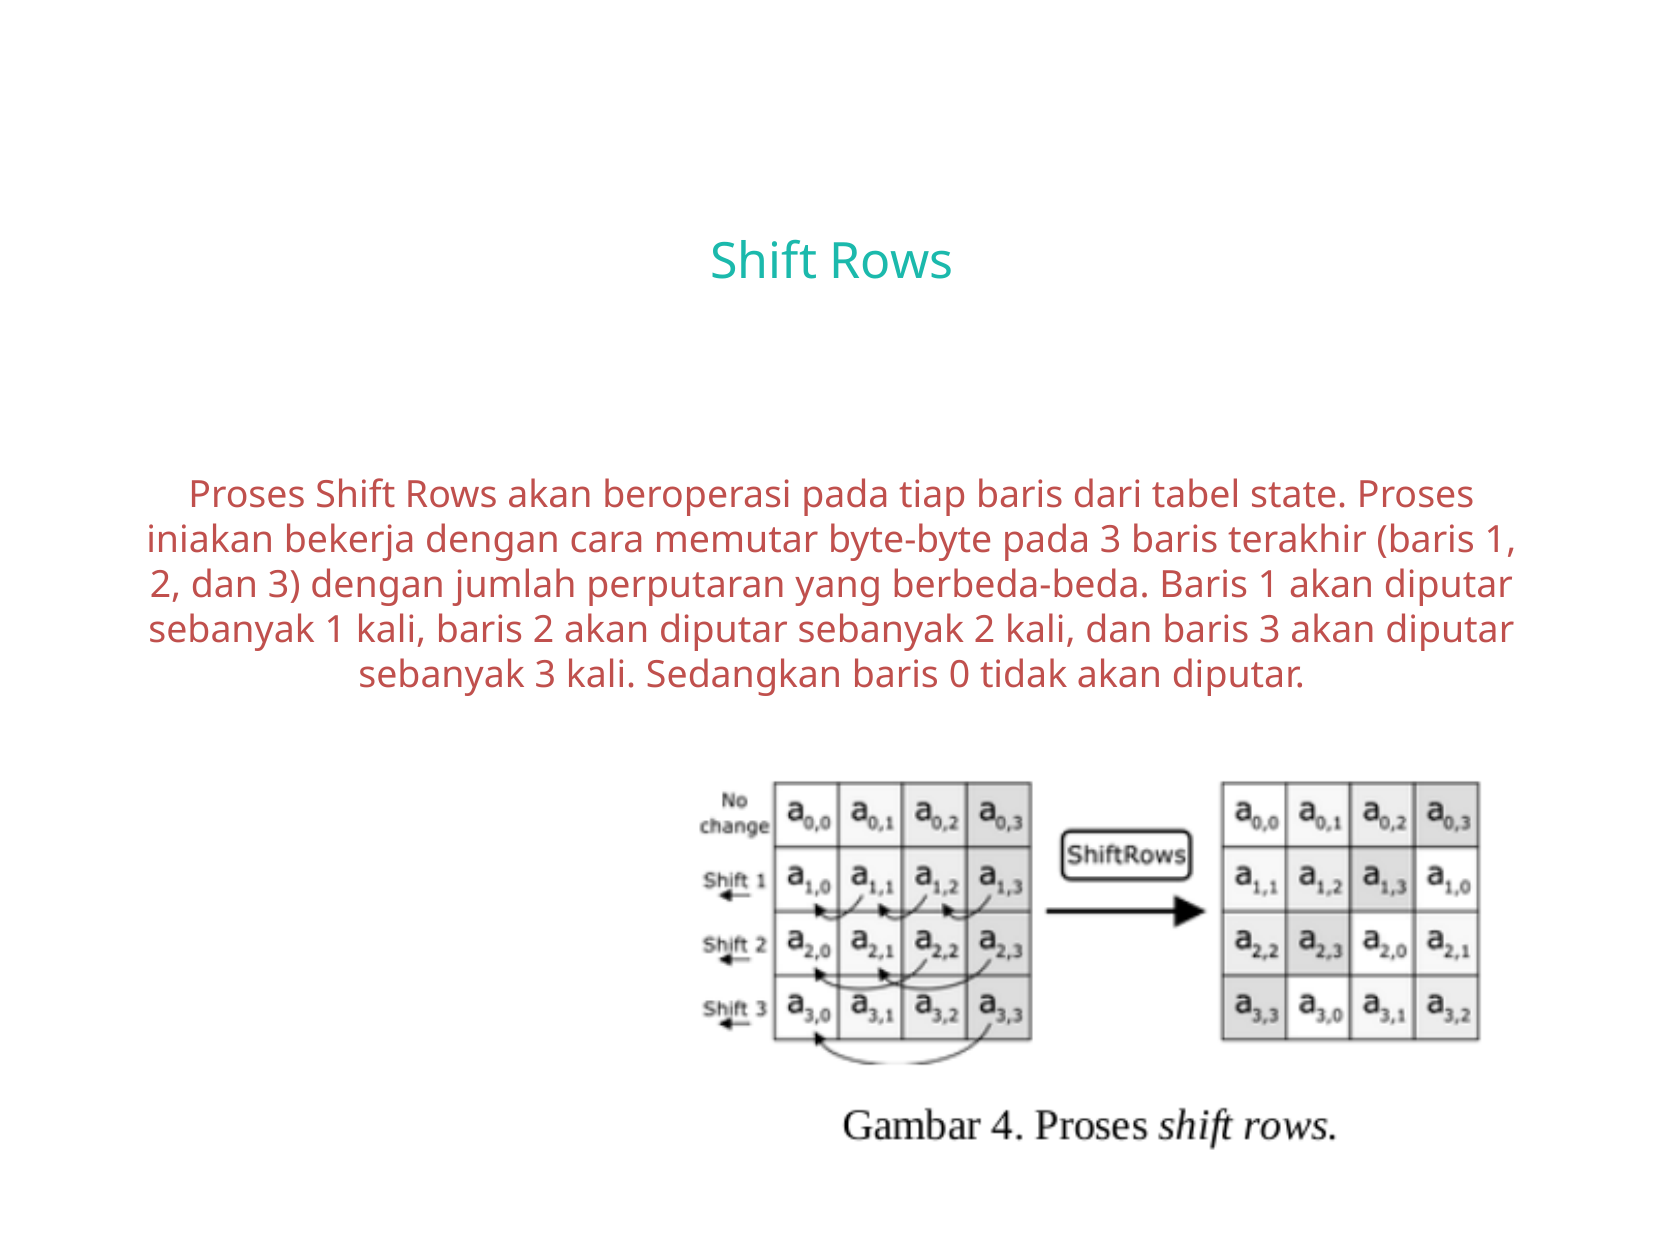

# Shift Rows
Proses Shift Rows akan beroperasi pada tiap baris dari tabel state. Proses iniakan bekerja dengan cara memutar byte-byte pada 3 baris terakhir (baris 1, 2, dan 3) dengan jumlah perputaran yang berbeda-beda. Baris 1 akan diputar sebanyak 1 kali, baris 2 akan diputar sebanyak 2 kali, dan baris 3 akan diputar sebanyak 3 kali. Sedangkan baris 0 tidak akan diputar.